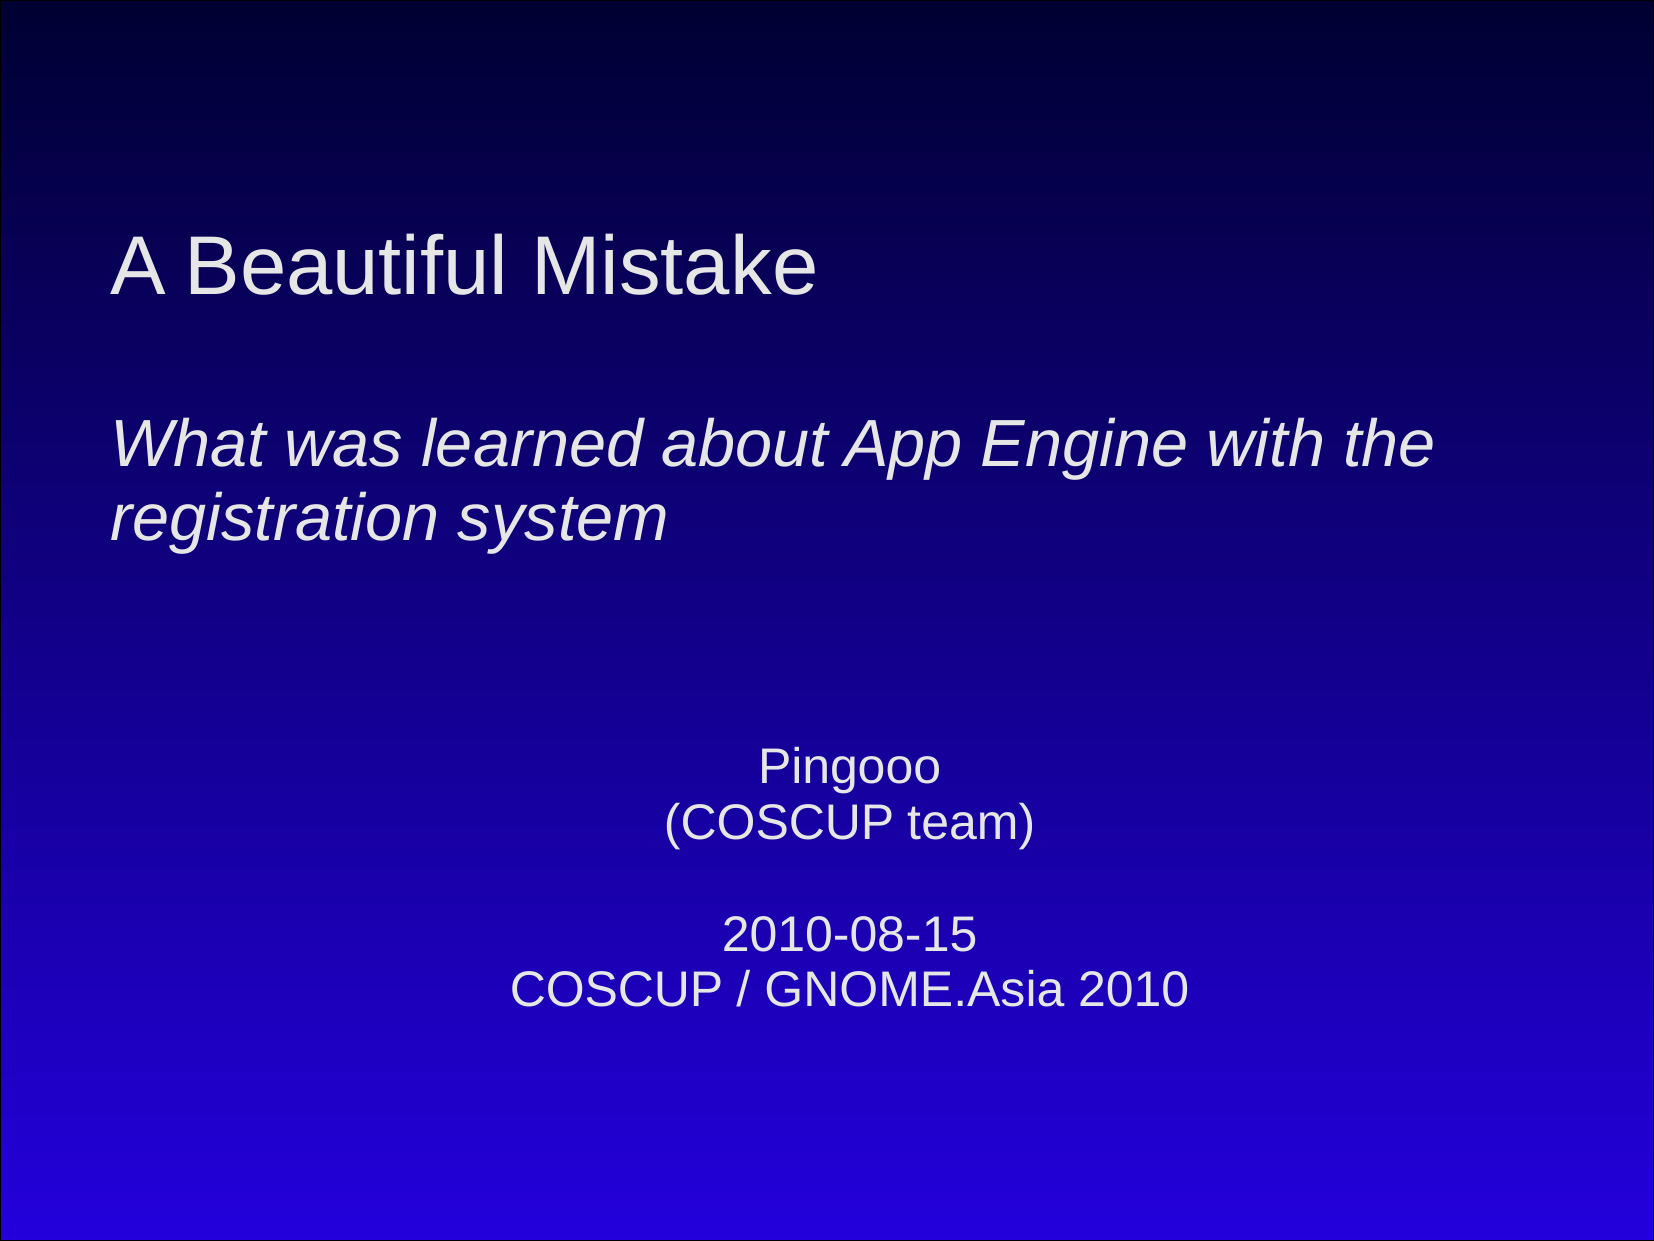

A Beautiful Mistake
What was learned about App Engine with the registration system
Pingooo
(COSCUP team)
2010-08-15
COSCUP / GNOME.Asia 2010